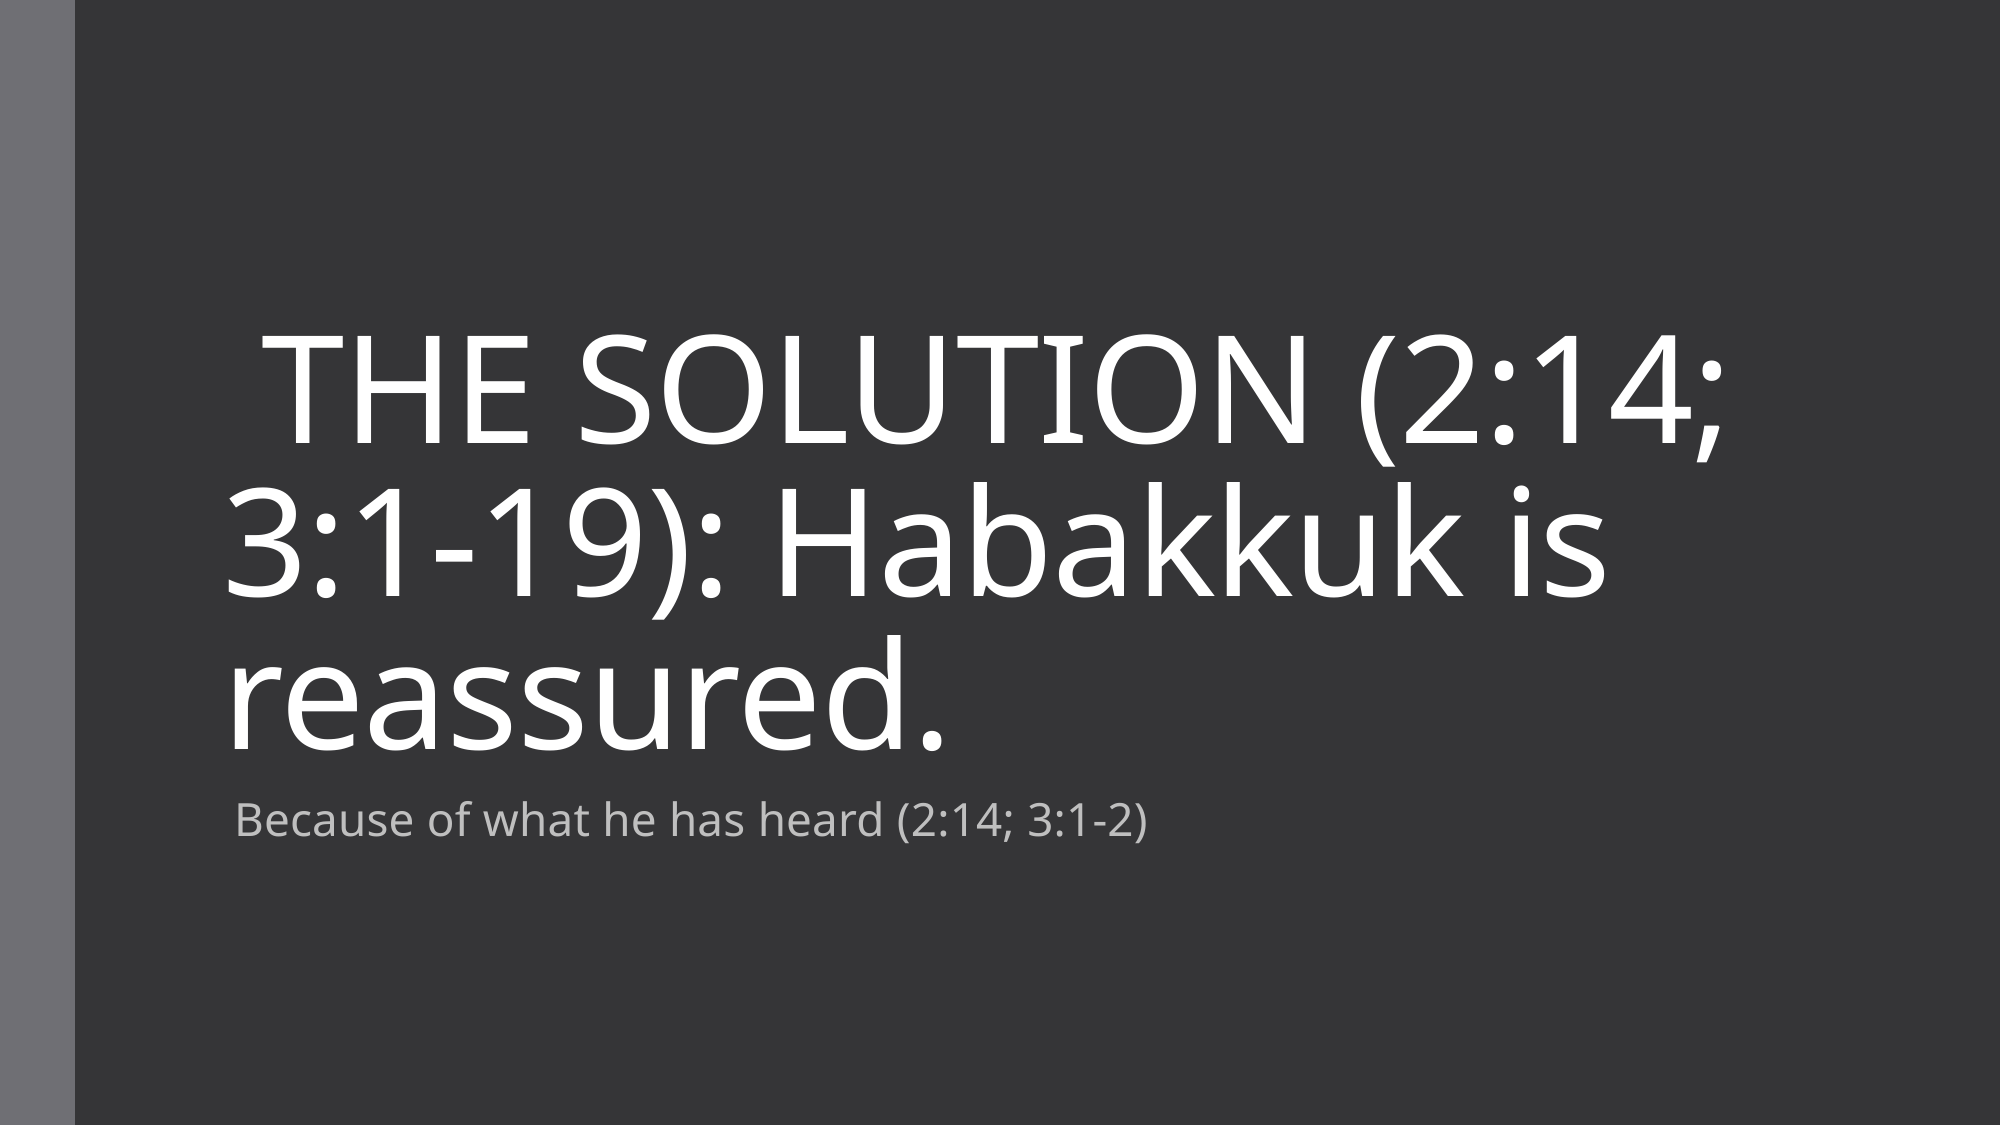

# THE SOLUTION (2:14; 3:1-19): Habakkuk is reassured.
 Because of what he has heard (2:14; 3:1-2)